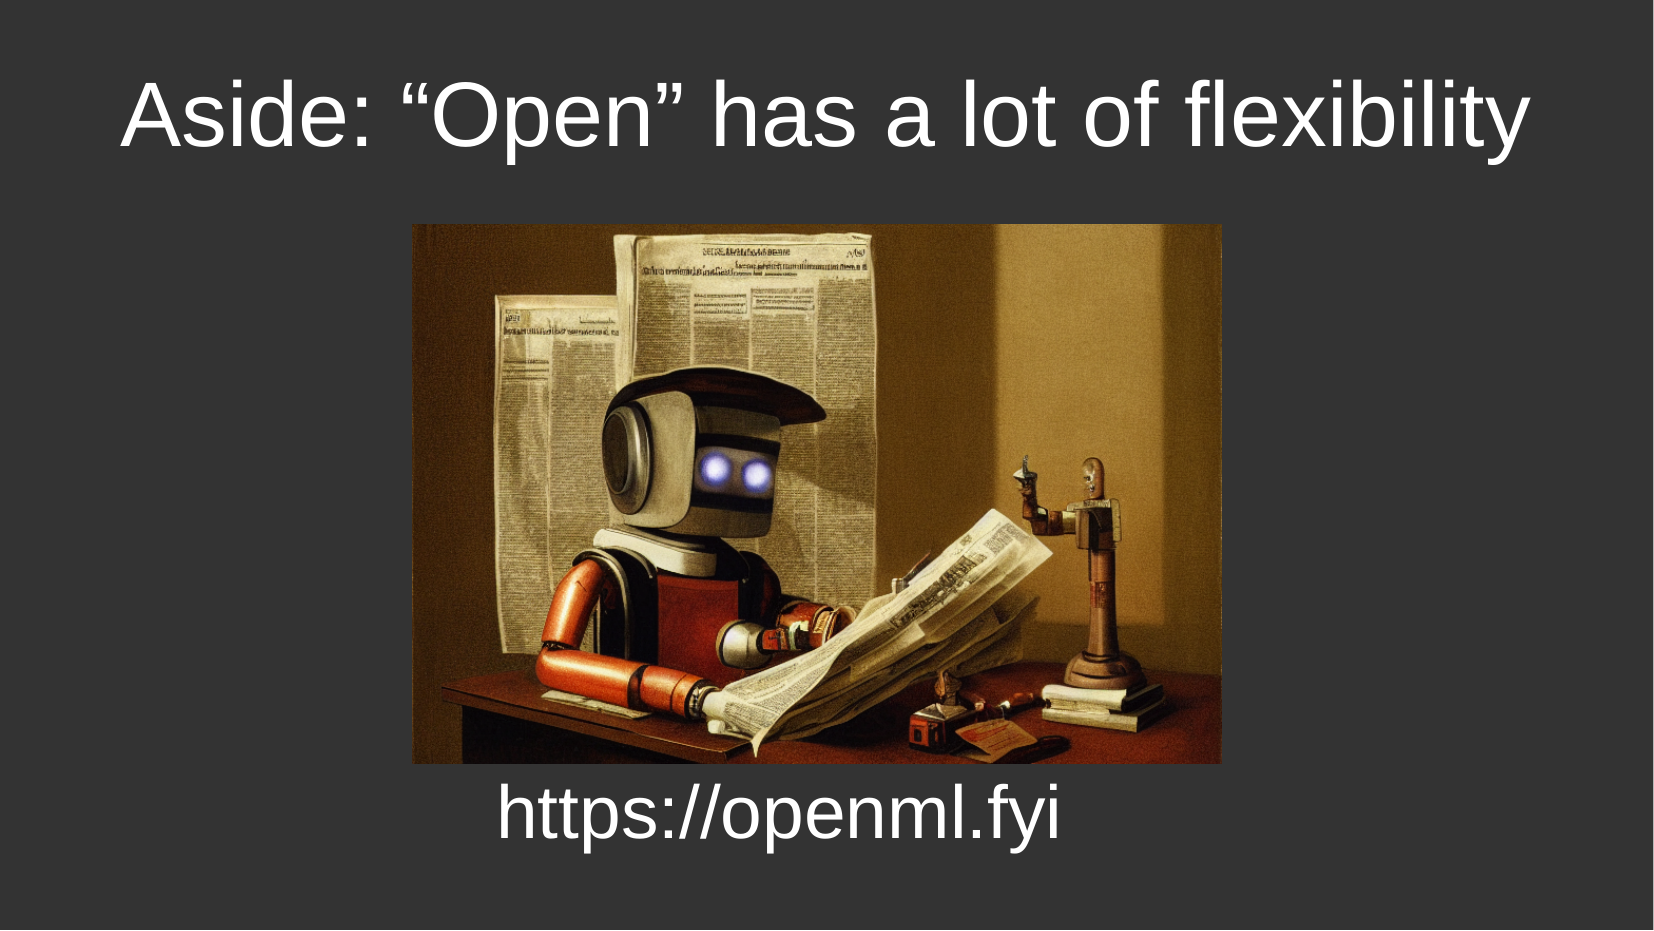

# Aside: “Open” has a lot of flexibility
https://openml.fyi